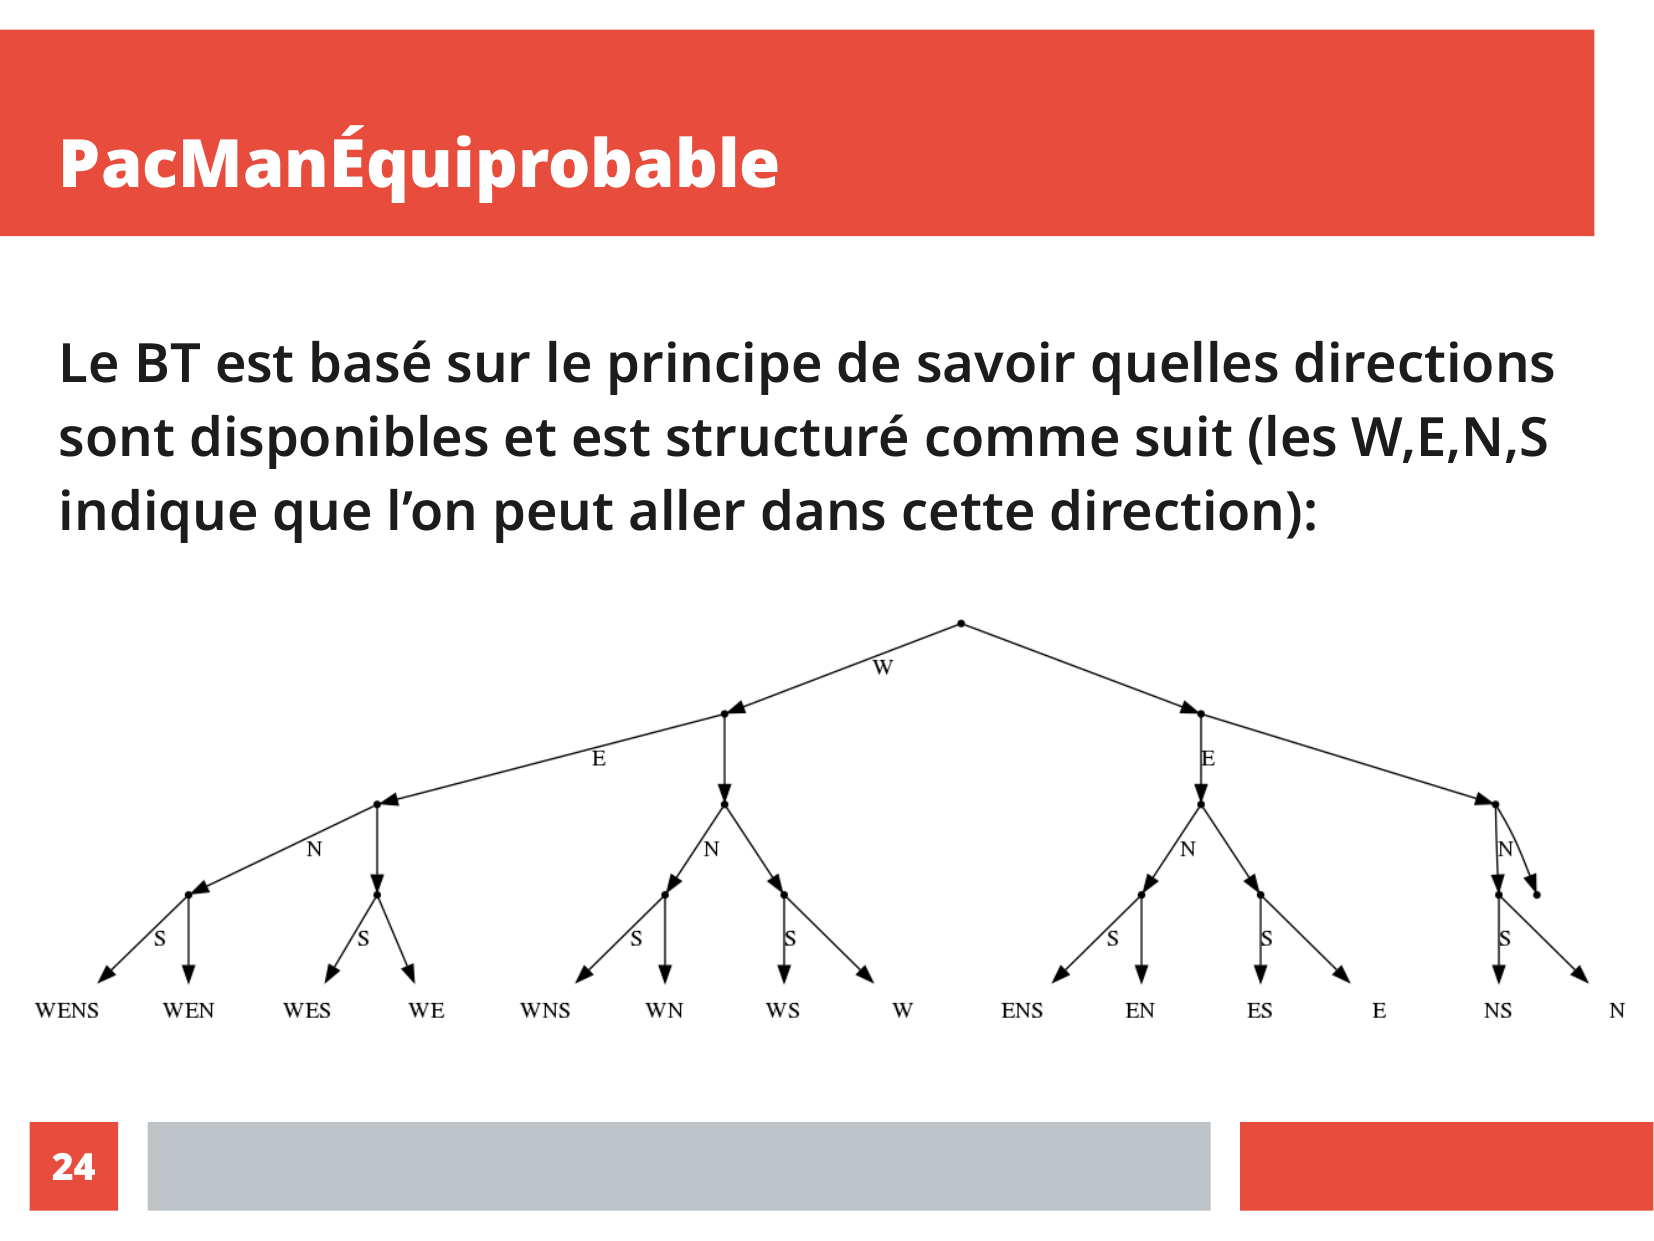

# PacManÉquiprobable
Le BT est basé sur le principe de savoir quelles directions sont disponibles et est structuré comme suit (les W,E,N,S indique que l’on peut aller dans cette direction):
24